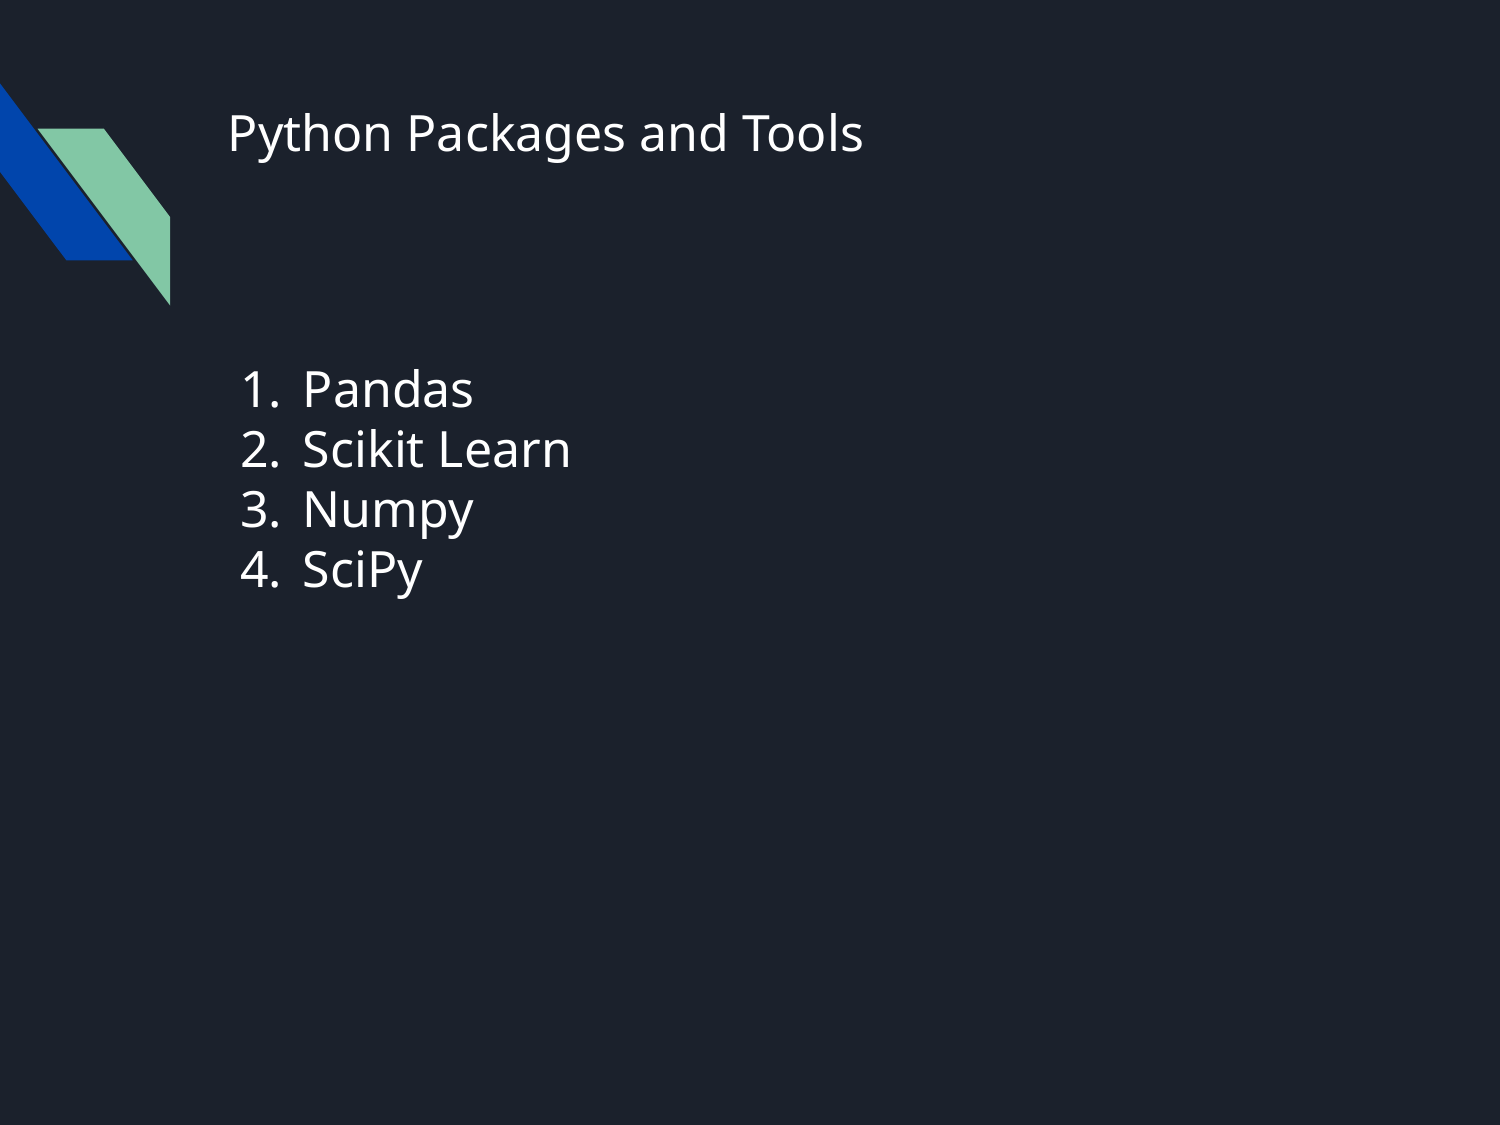

# Python Packages and Tools
Pandas
Scikit Learn
Numpy
SciPy